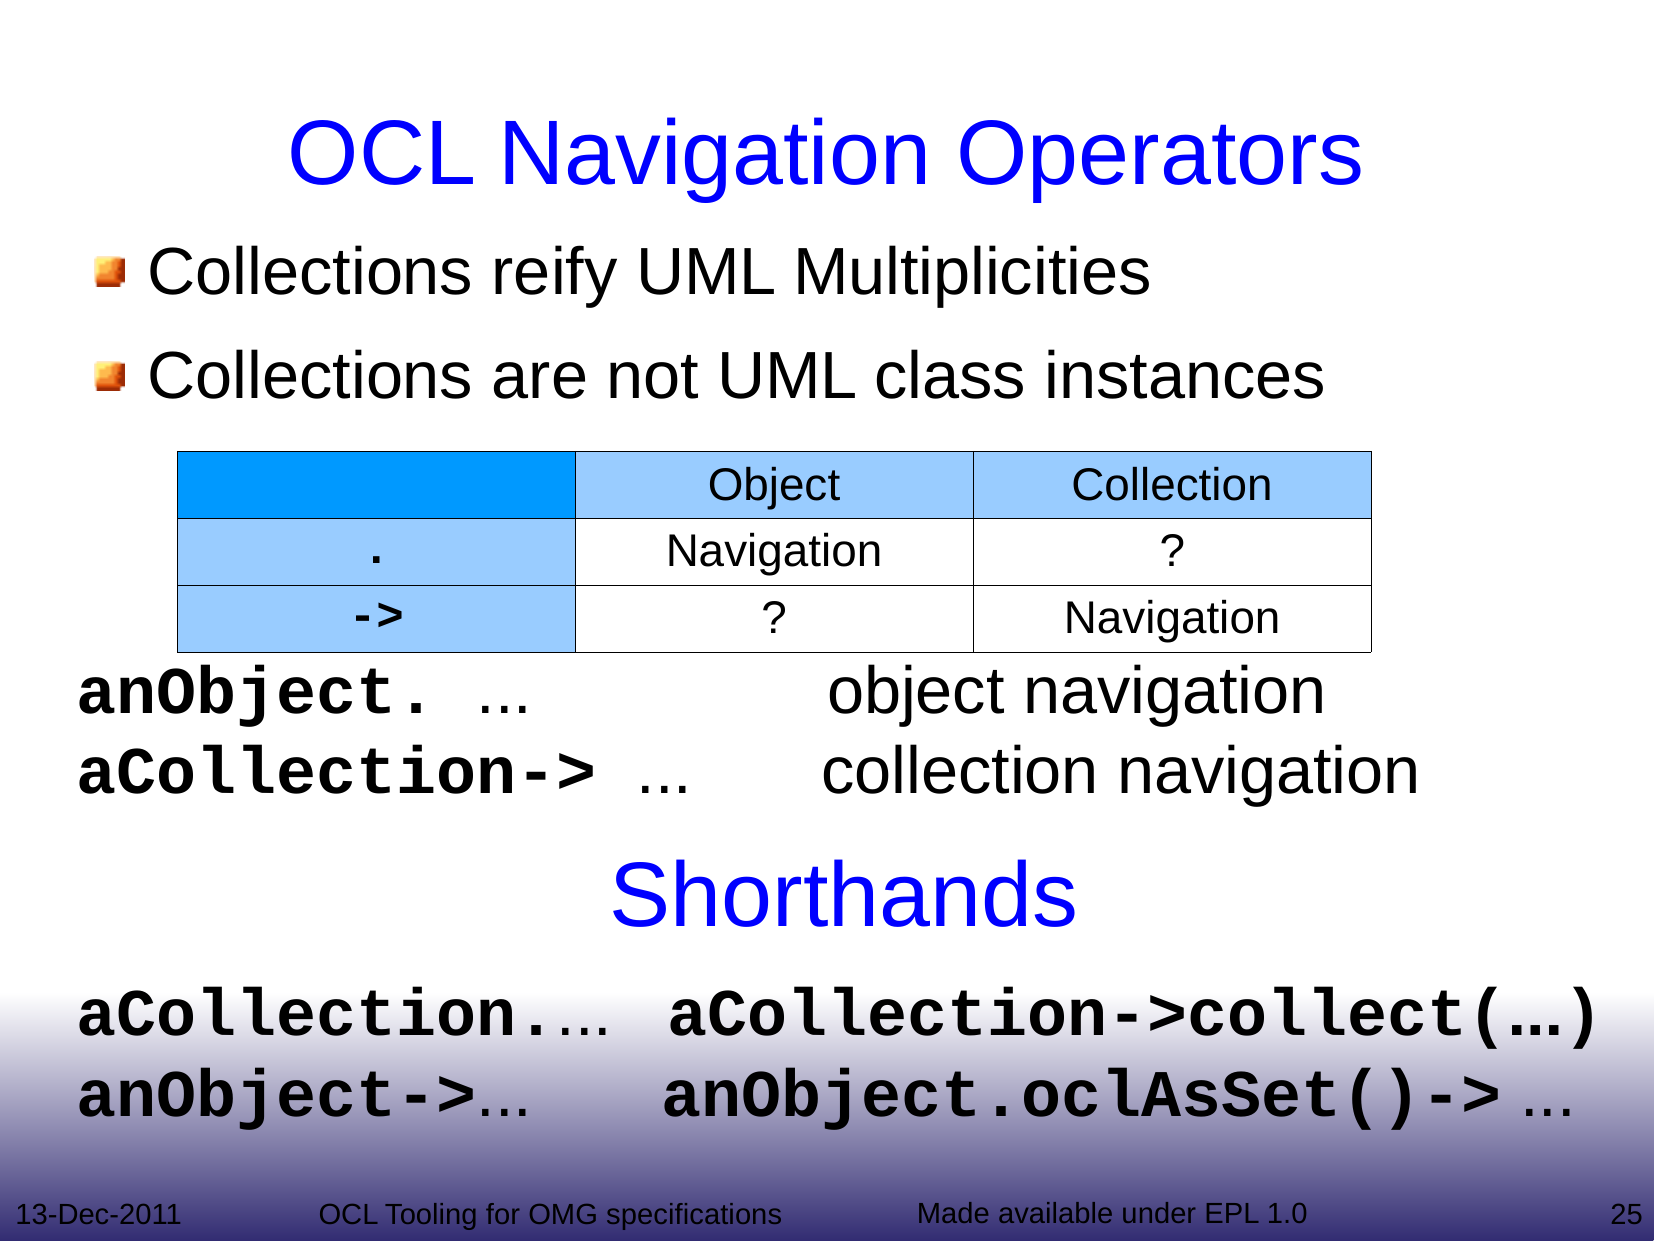

# OCL Navigation Operators
Collections reify UML Multiplicities
Collections are not UML class instances
anObject. ... object navigation
aCollection-> ... collection navigation
Shorthands
aCollection.... aCollection->collect(...)
anObject->... anObject.oclAsSet()-> ...
| | Object | Collection |
| --- | --- | --- |
| . | Navigation | ? |
| -> | ? | Navigation |
13-Dec-2011
OCL Tooling for OMG specifications
25